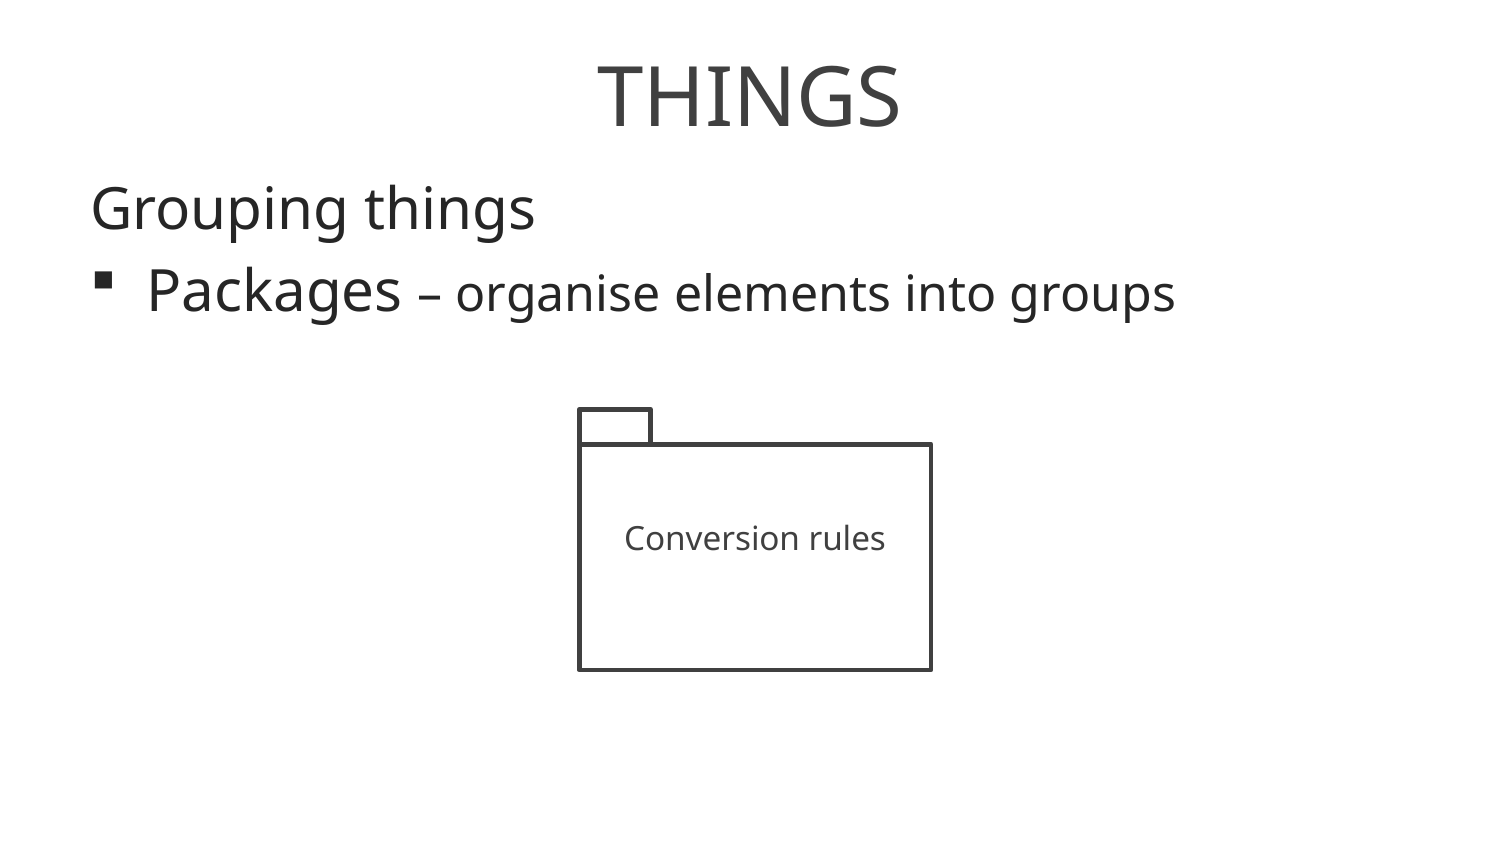

# THINGS
Grouping things
Packages – organise elements into groups
Conversion rules